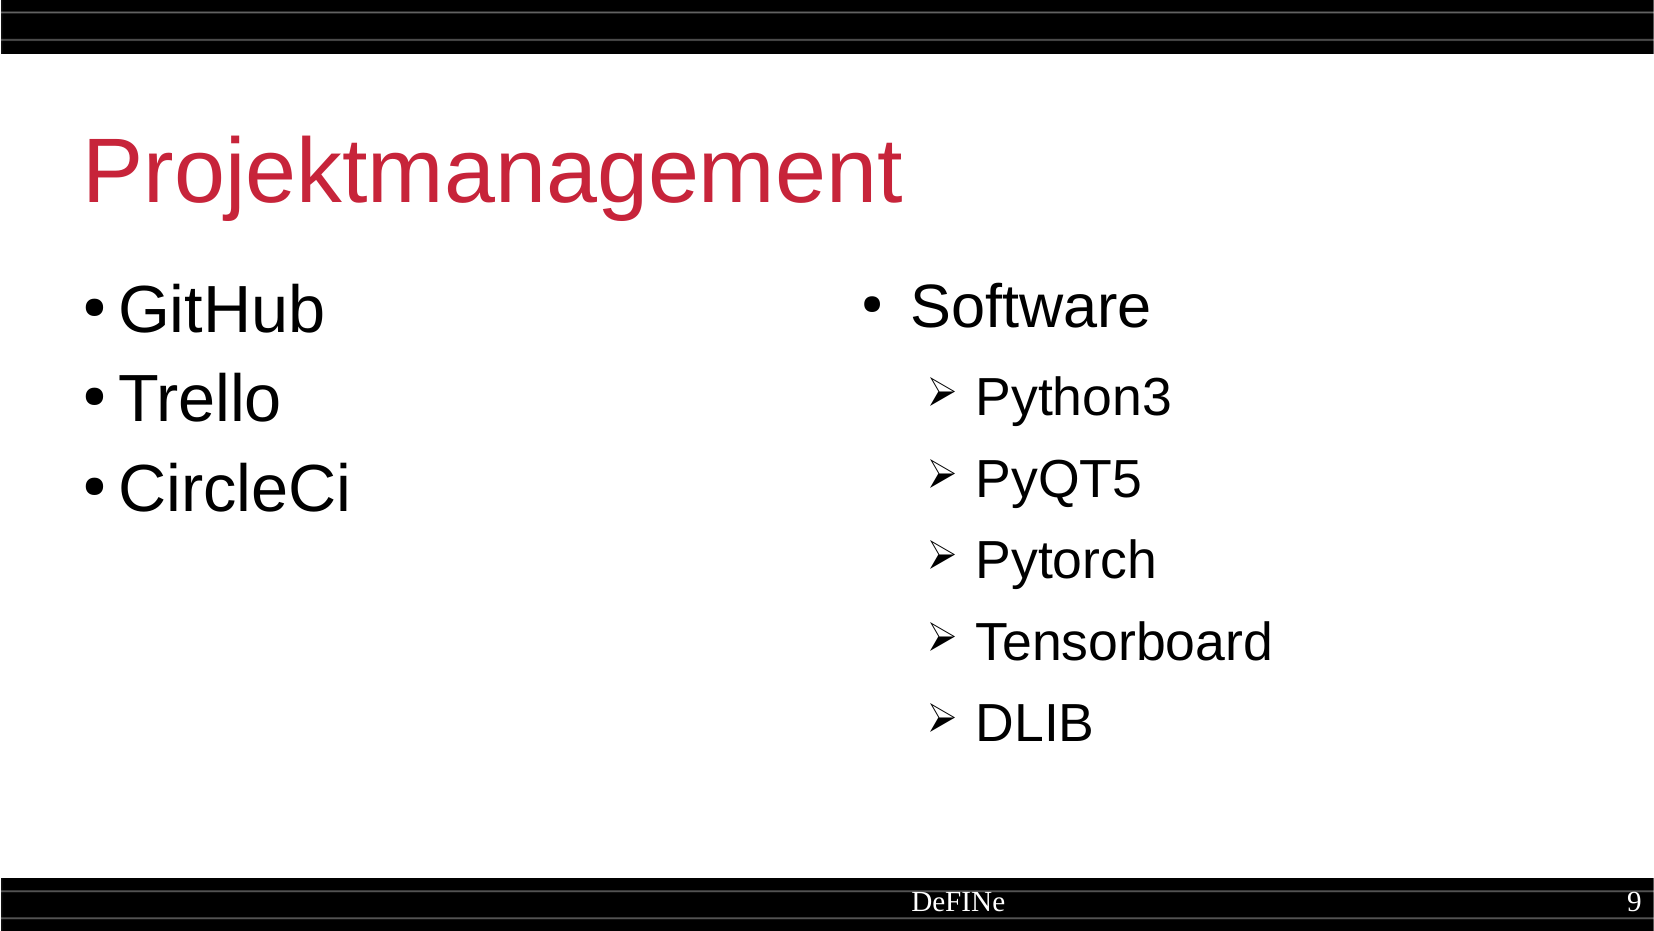

# Projektmanagement
GitHub
Trello
CircleCi
Software
Python3
PyQT5
Pytorch
Tensorboard
DLIB